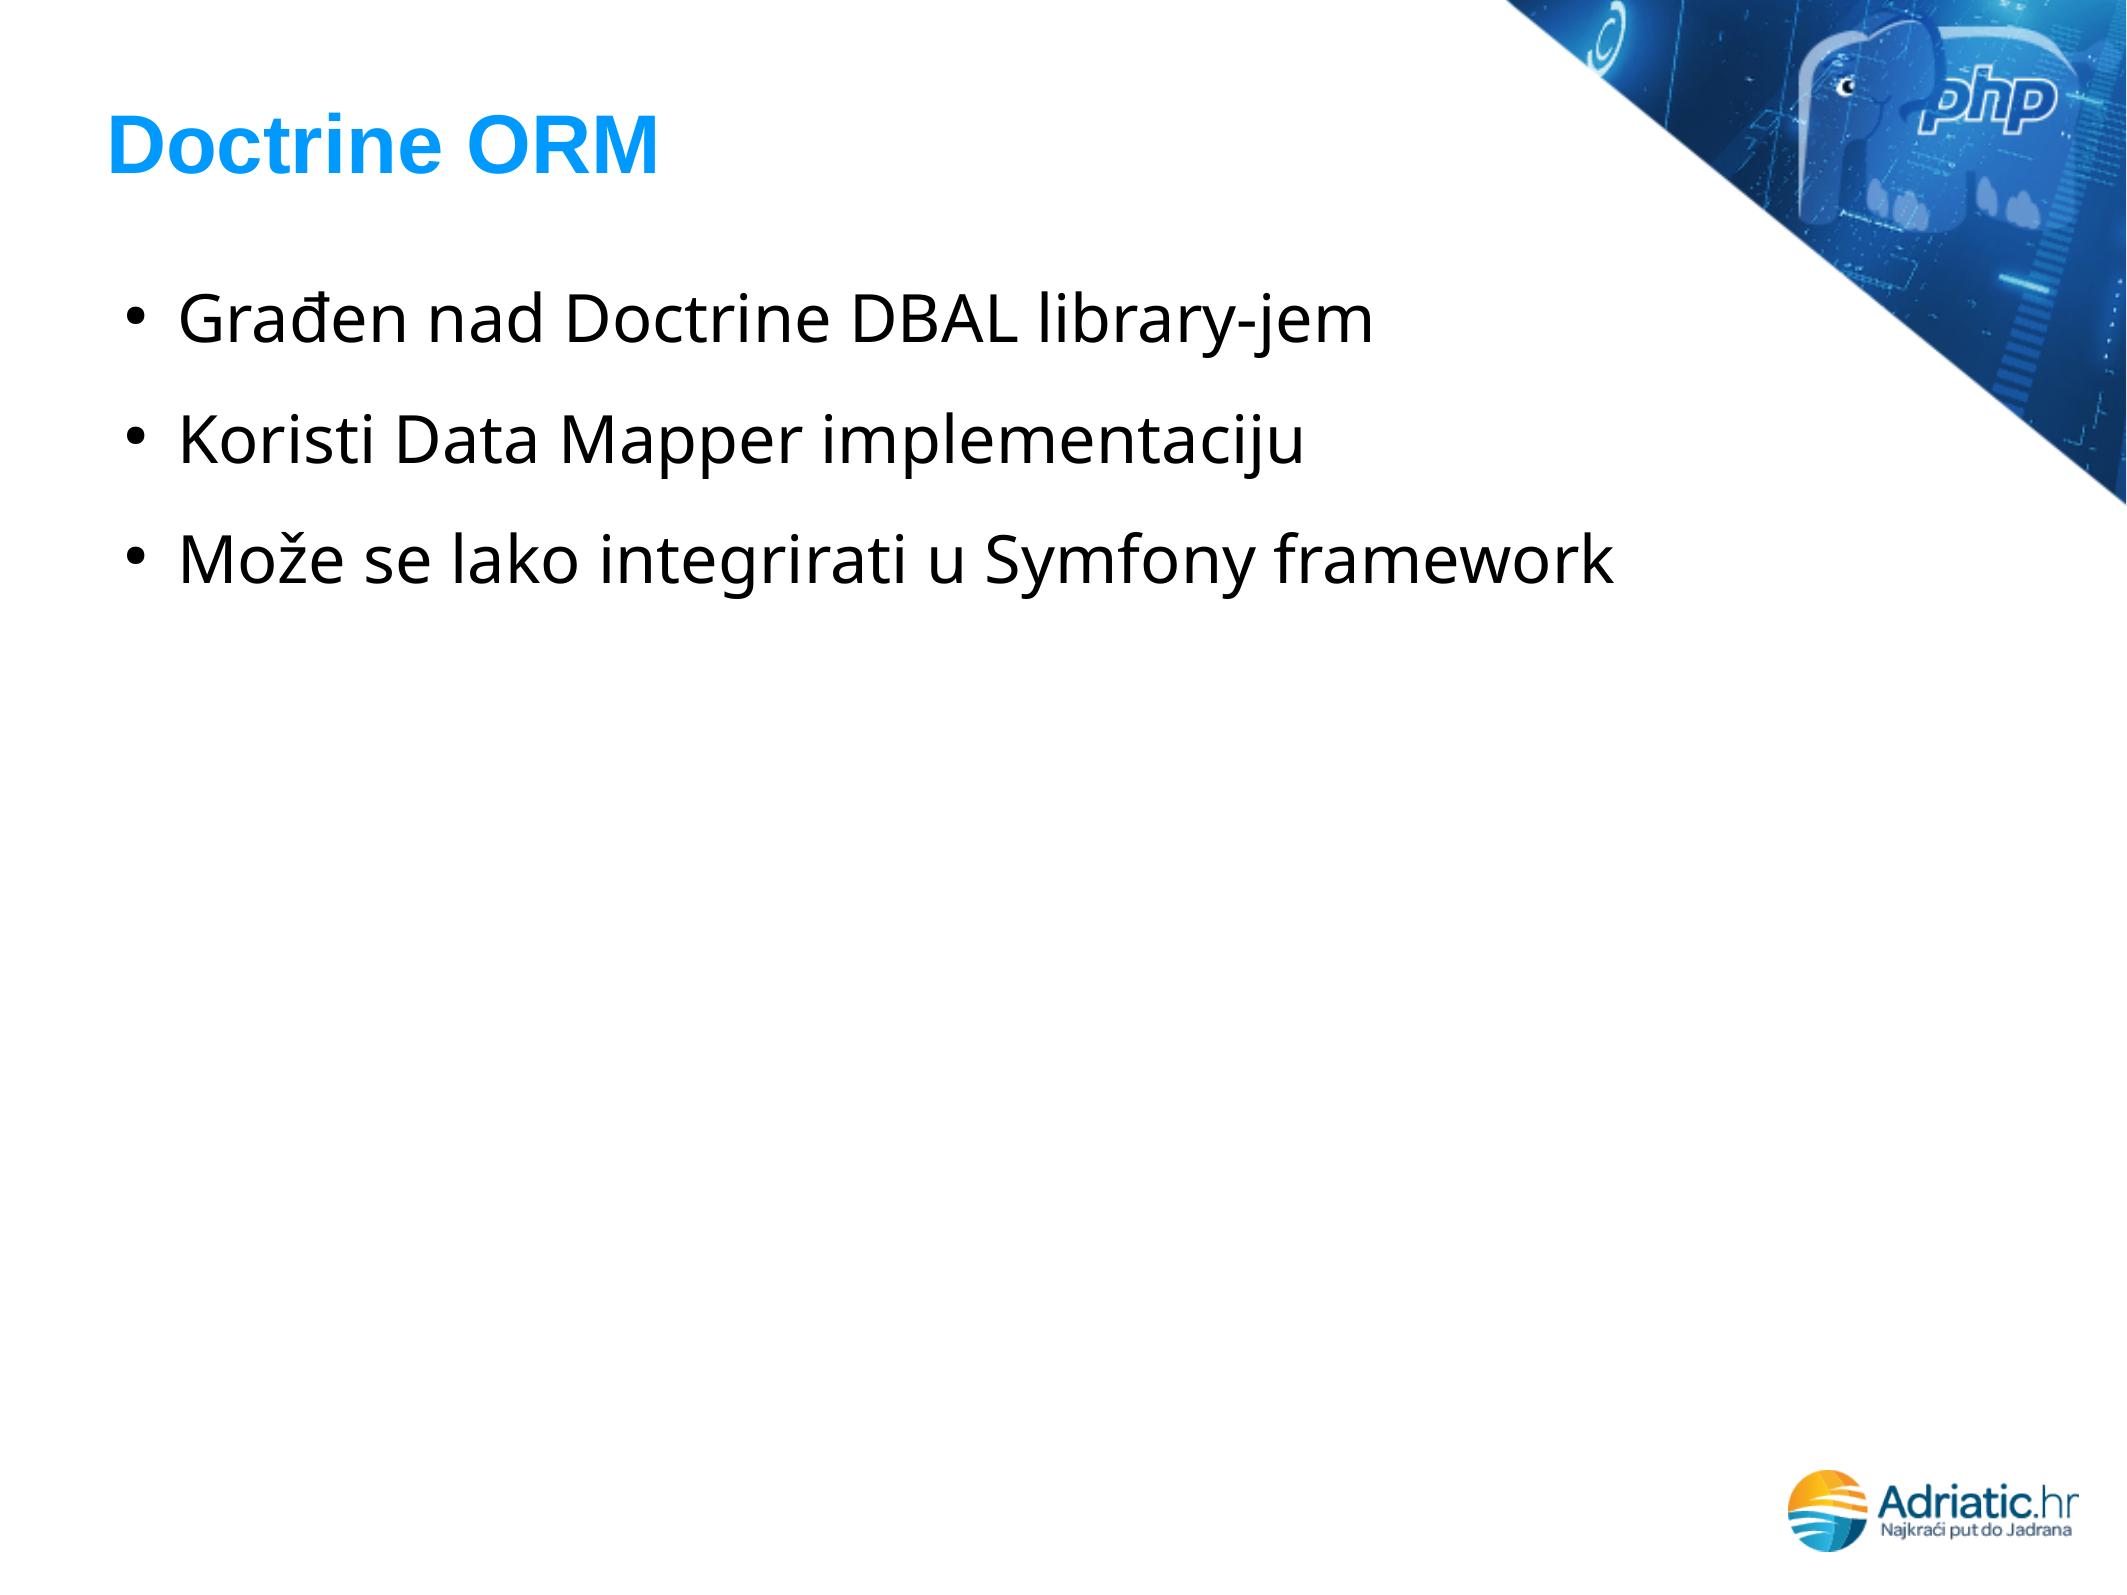

# Doctrine ORM
Građen nad Doctrine DBAL library-jem
Koristi Data Mapper implementaciju
Može se lako integrirati u Symfony framework